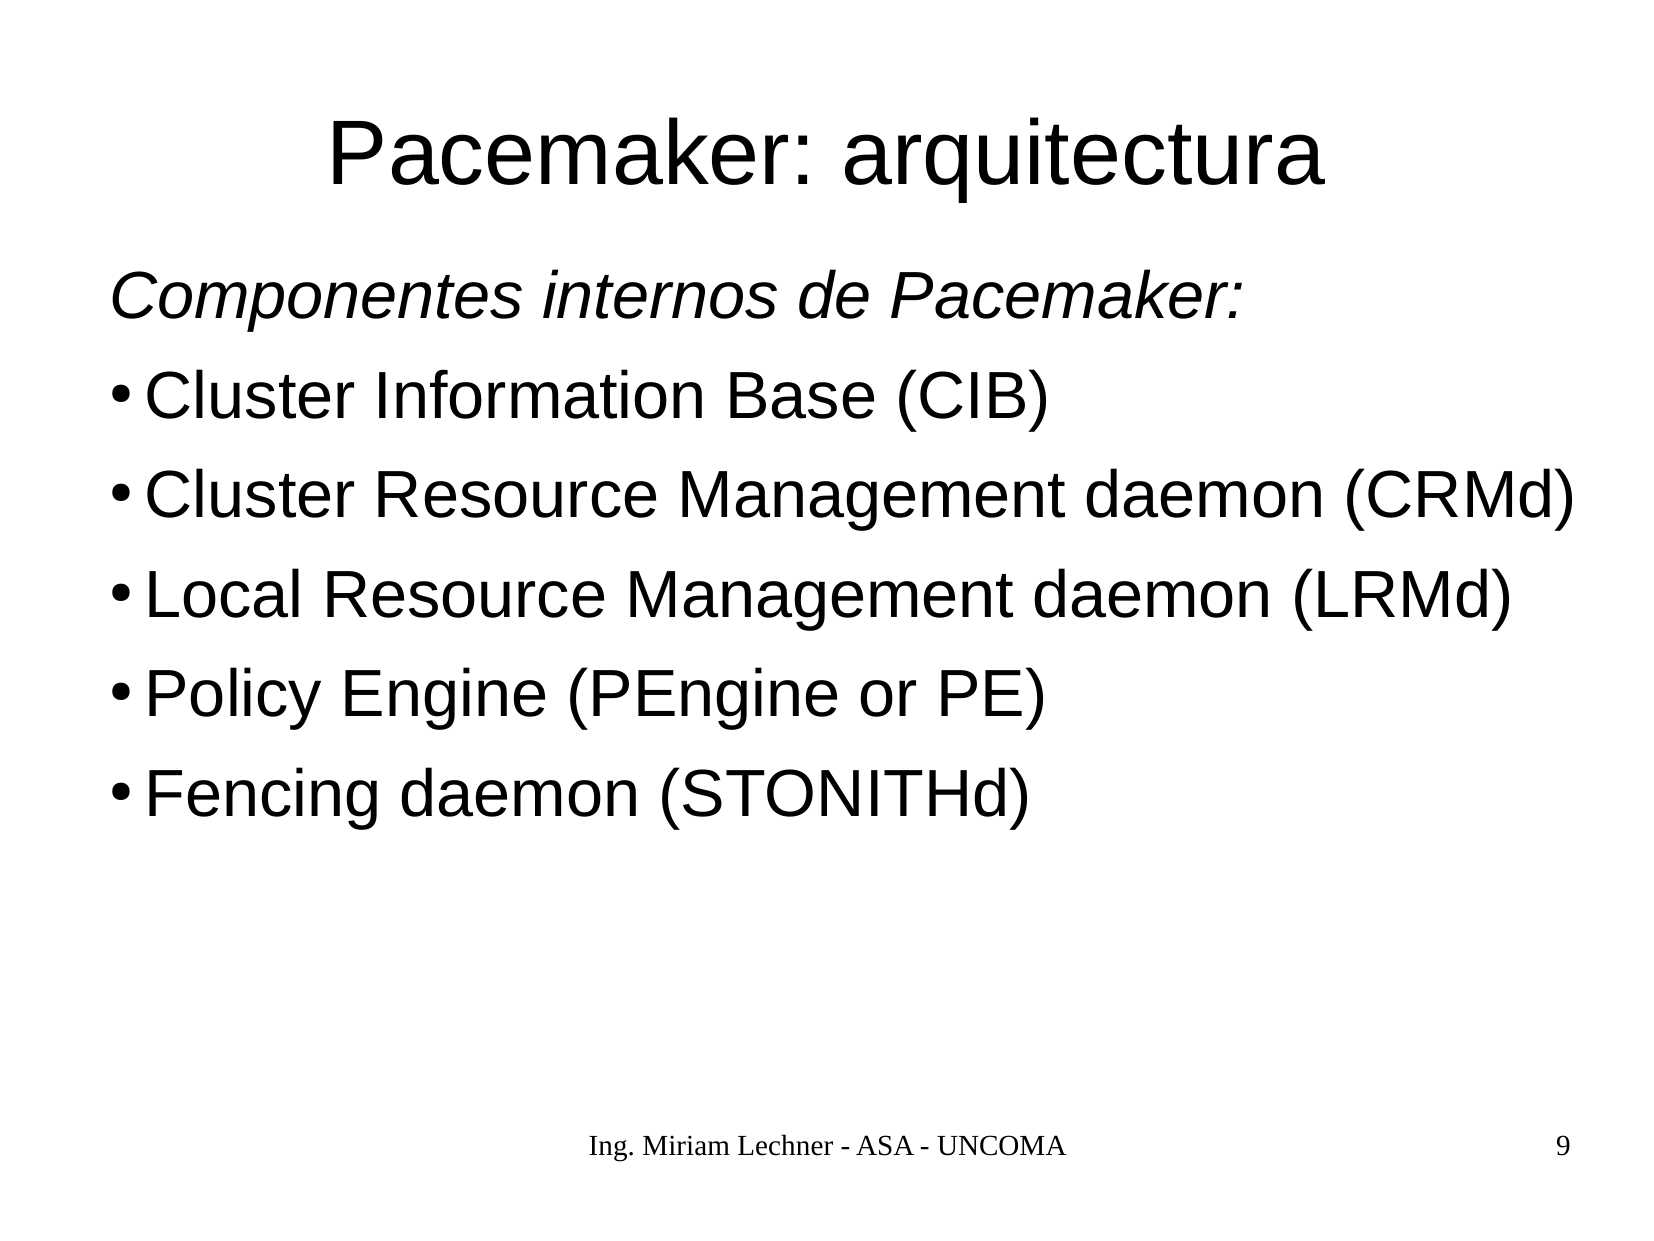

# Pacemaker: arquitectura
Componentes internos de Pacemaker:
Cluster Information Base (CIB)
Cluster Resource Management daemon (CRMd)
Local Resource Management daemon (LRMd)
Policy Engine (PEngine or PE)
Fencing daemon (STONITHd)
Ing. Miriam Lechner - ASA - UNCOMA
9